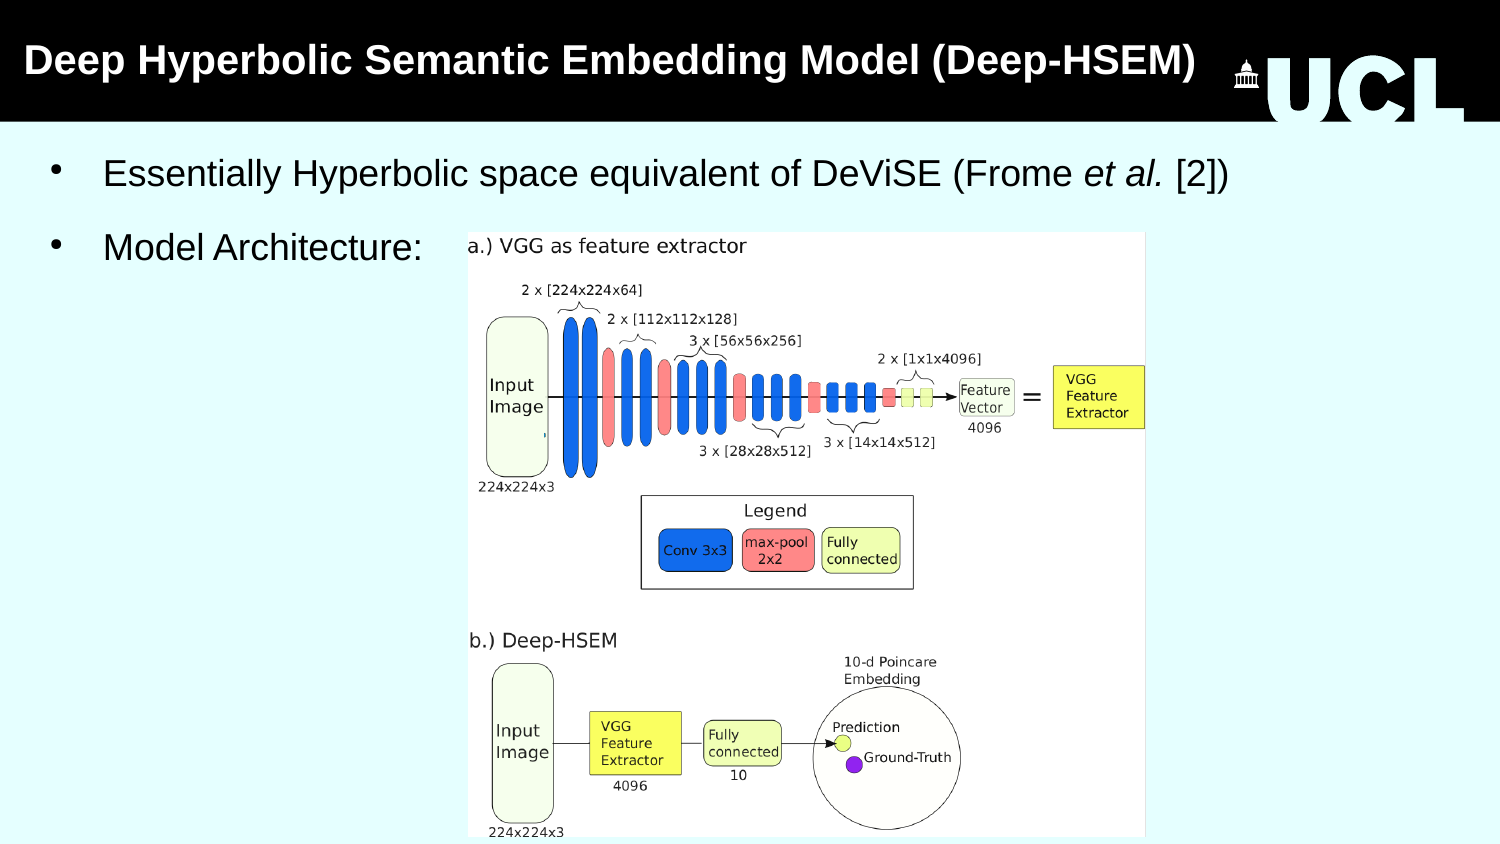

Deep Hyperbolic Semantic Embedding Model (Deep-HSEM)
# Essentially Hyperbolic space equivalent of DeViSE (Frome et al. [2])
Model Architecture: